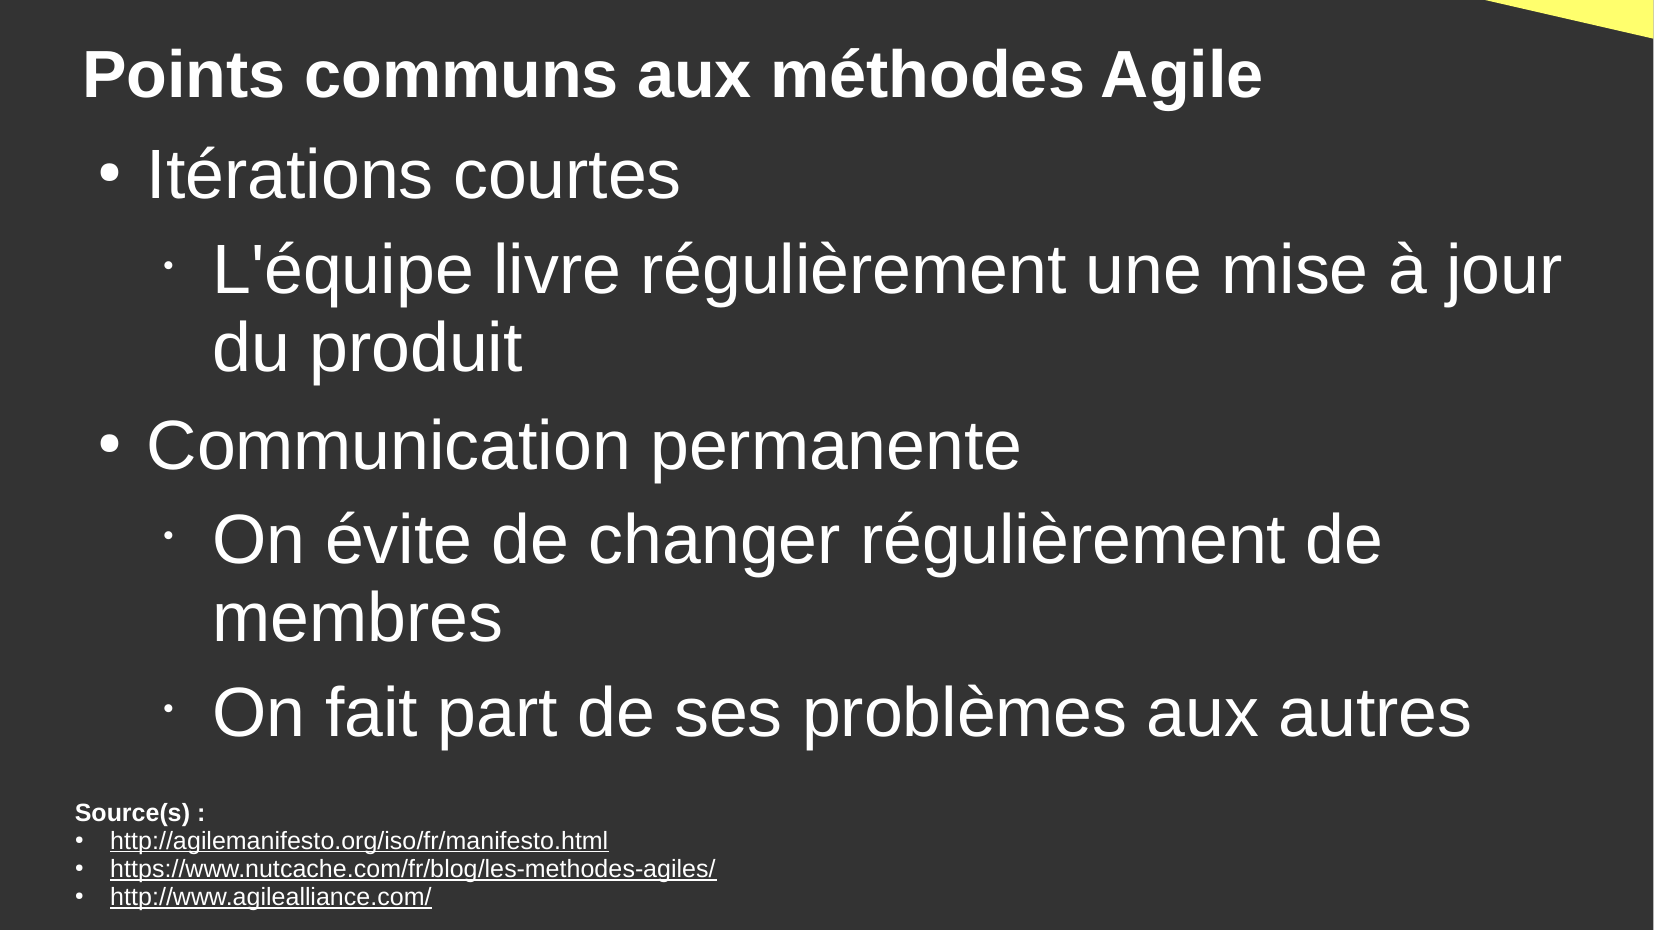

# Points communs aux méthodes Agile
Itérations courtes
L'équipe livre régulièrement une mise à jour du produit
Communication permanente
On évite de changer régulièrement de membres
On fait part de ses problèmes aux autres
Source(s) :
http://agilemanifesto.org/iso/fr/manifesto.html
https://www.nutcache.com/fr/blog/les-methodes-agiles/
http://www.agilealliance.com/